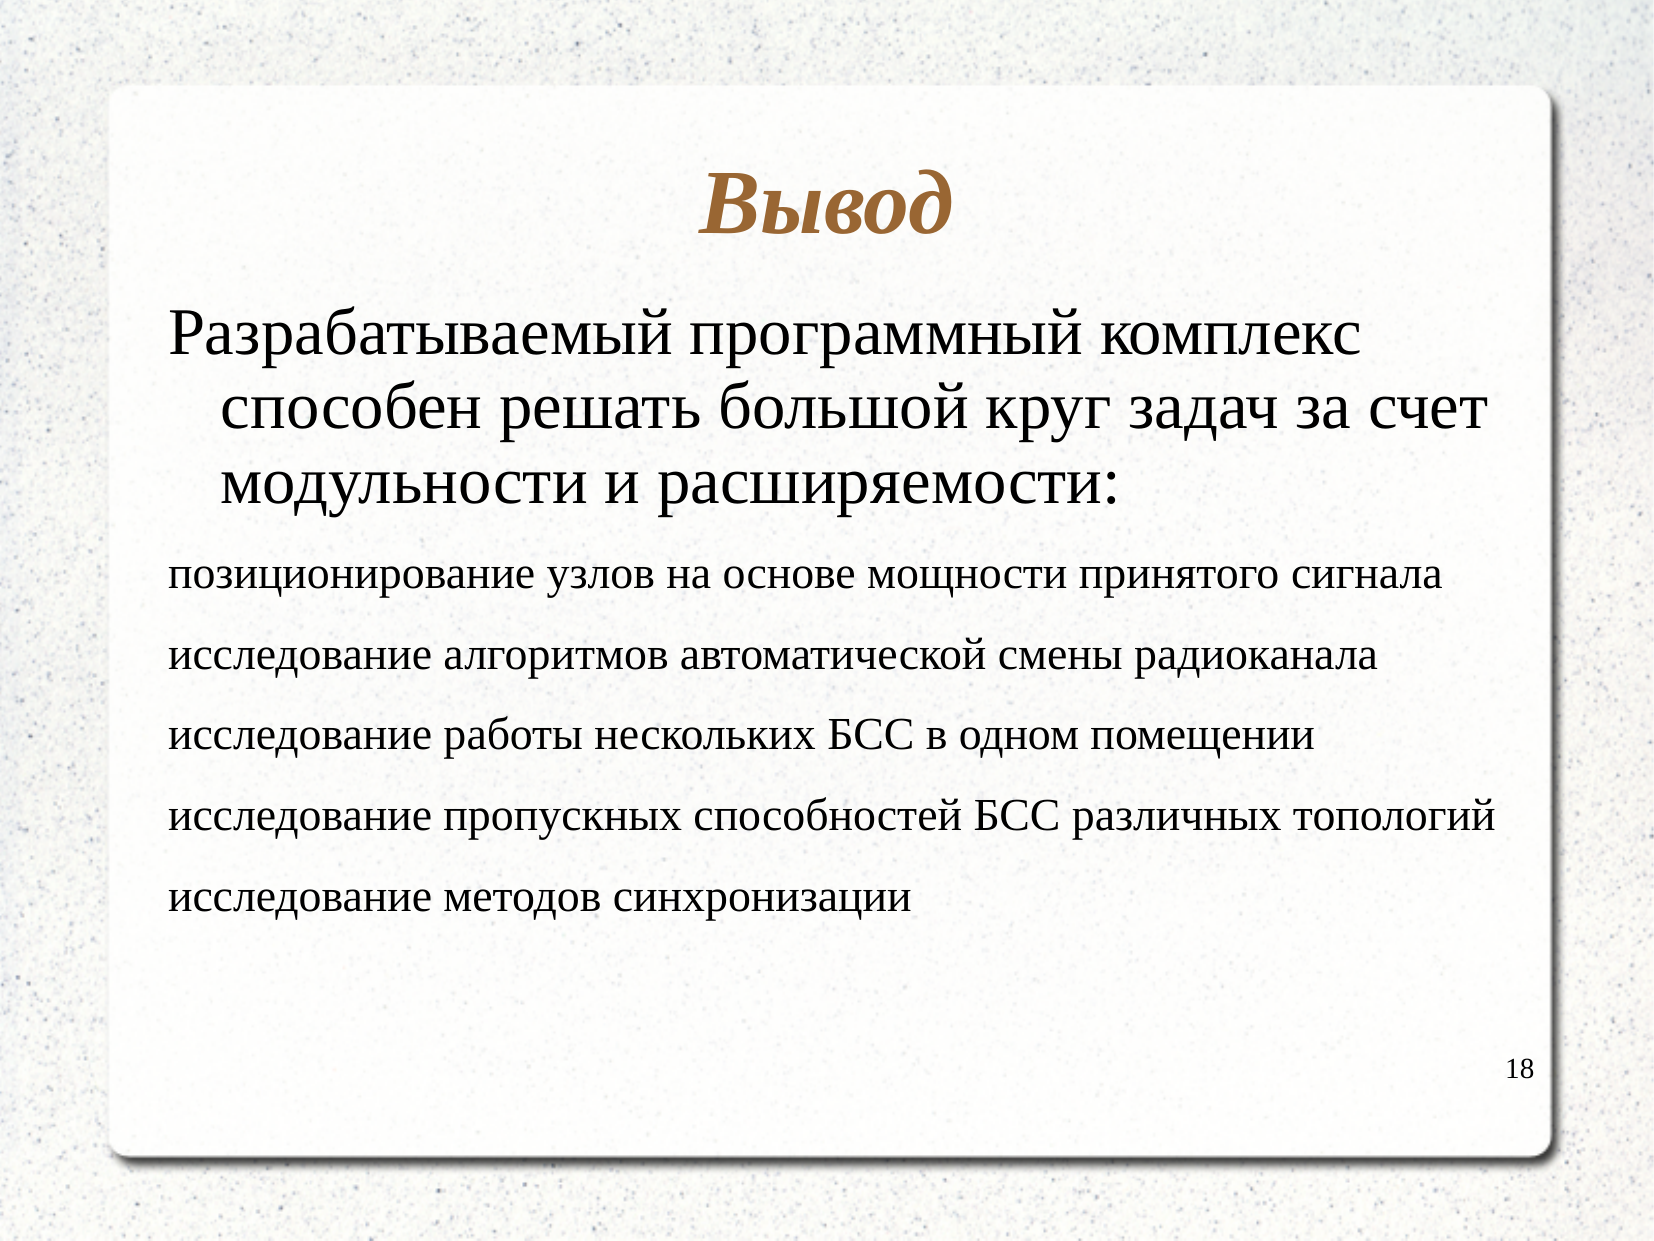

# Вывод
Разрабатываемый программный комплекс способен решать большой круг задач за счет модульности и расширяемости:
позиционирование узлов на основе мощности принятого сигнала
исследование алгоритмов автоматической смены радиоканала
исследование работы нескольких БСС в одном помещении
исследование пропускных способностей БСС различных топологий
исследование методов синхронизации
18